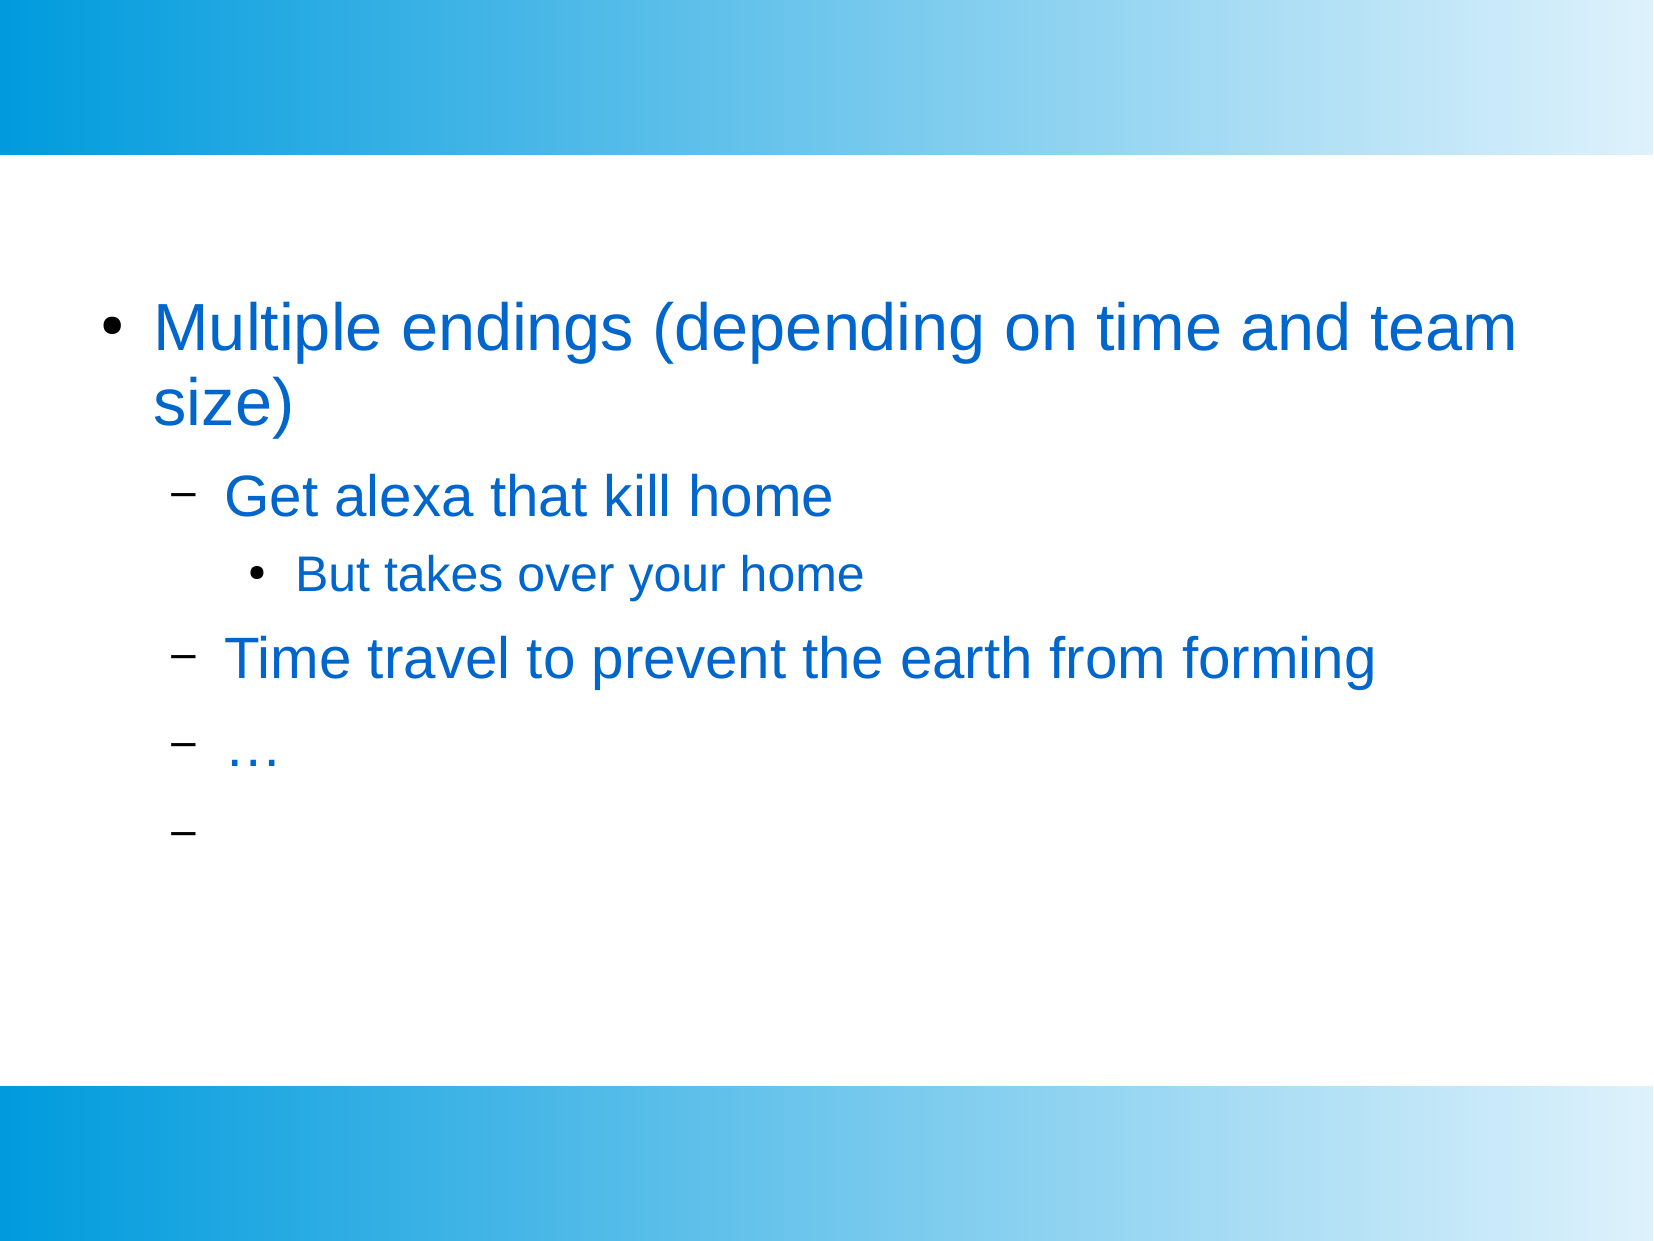

#
Multiple endings (depending on time and team size)
Get alexa that kill home
But takes over your home
Time travel to prevent the earth from forming
…